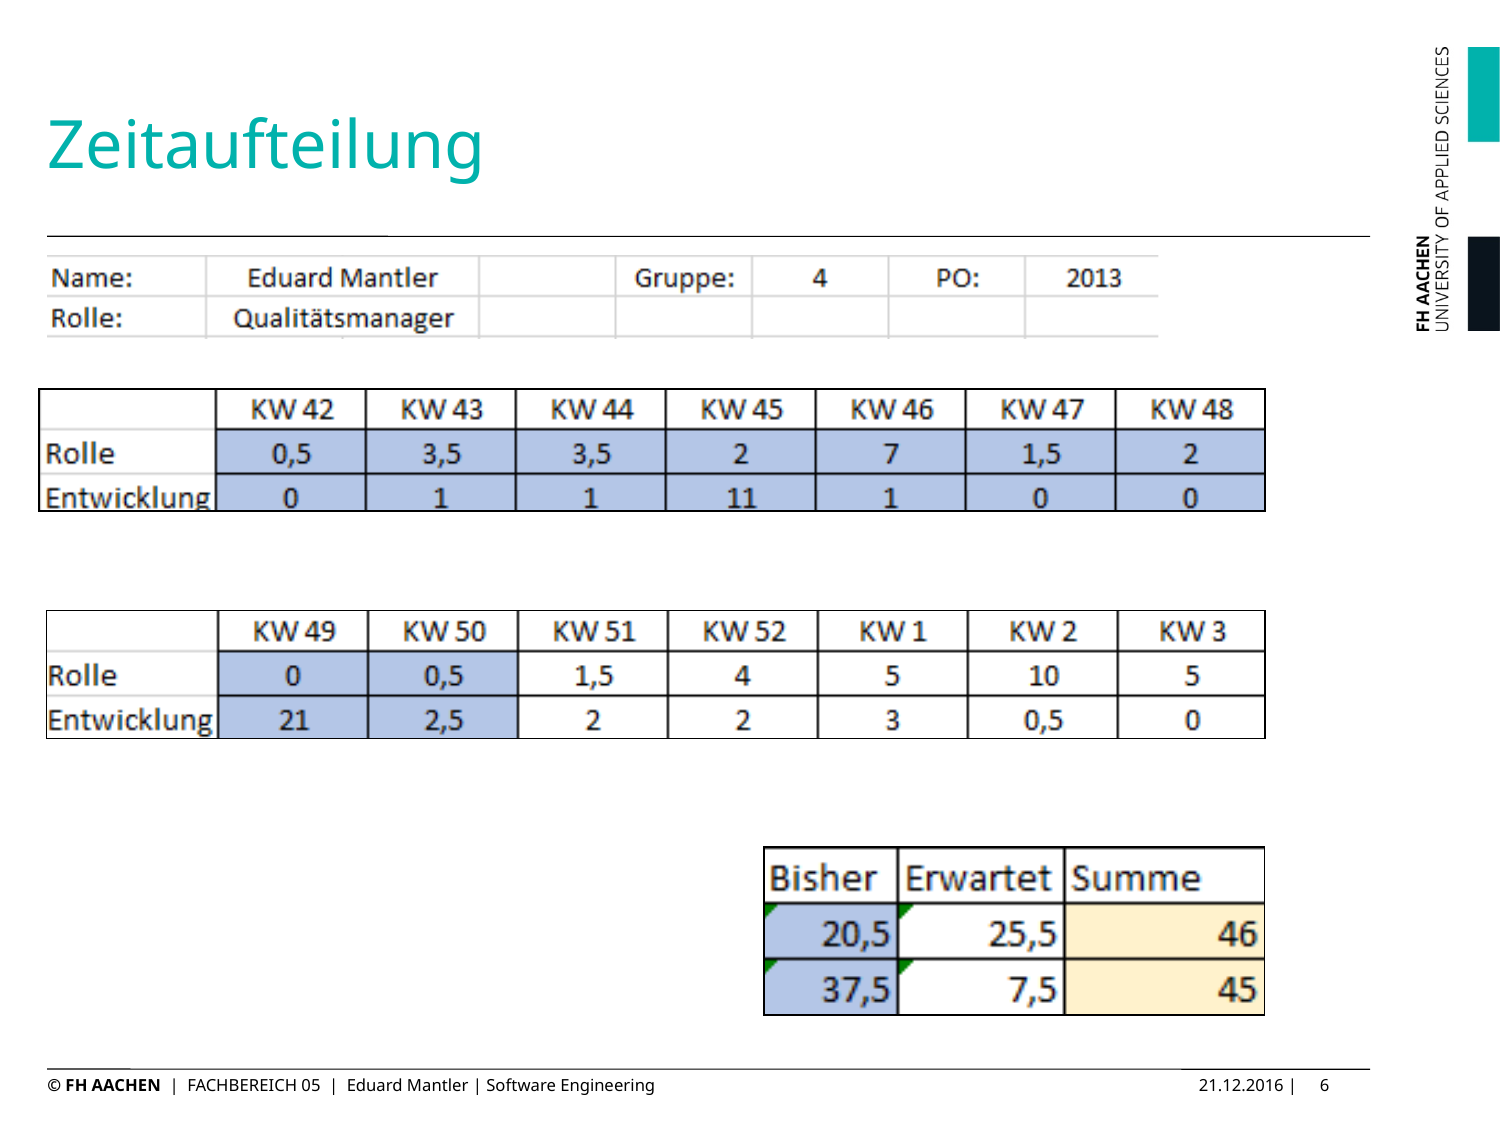

# Zeitaufteilung
© FH AACHEN | FACHBEREICH 05 | Eduard Mantler | Software Engineering
21.12.2016 |